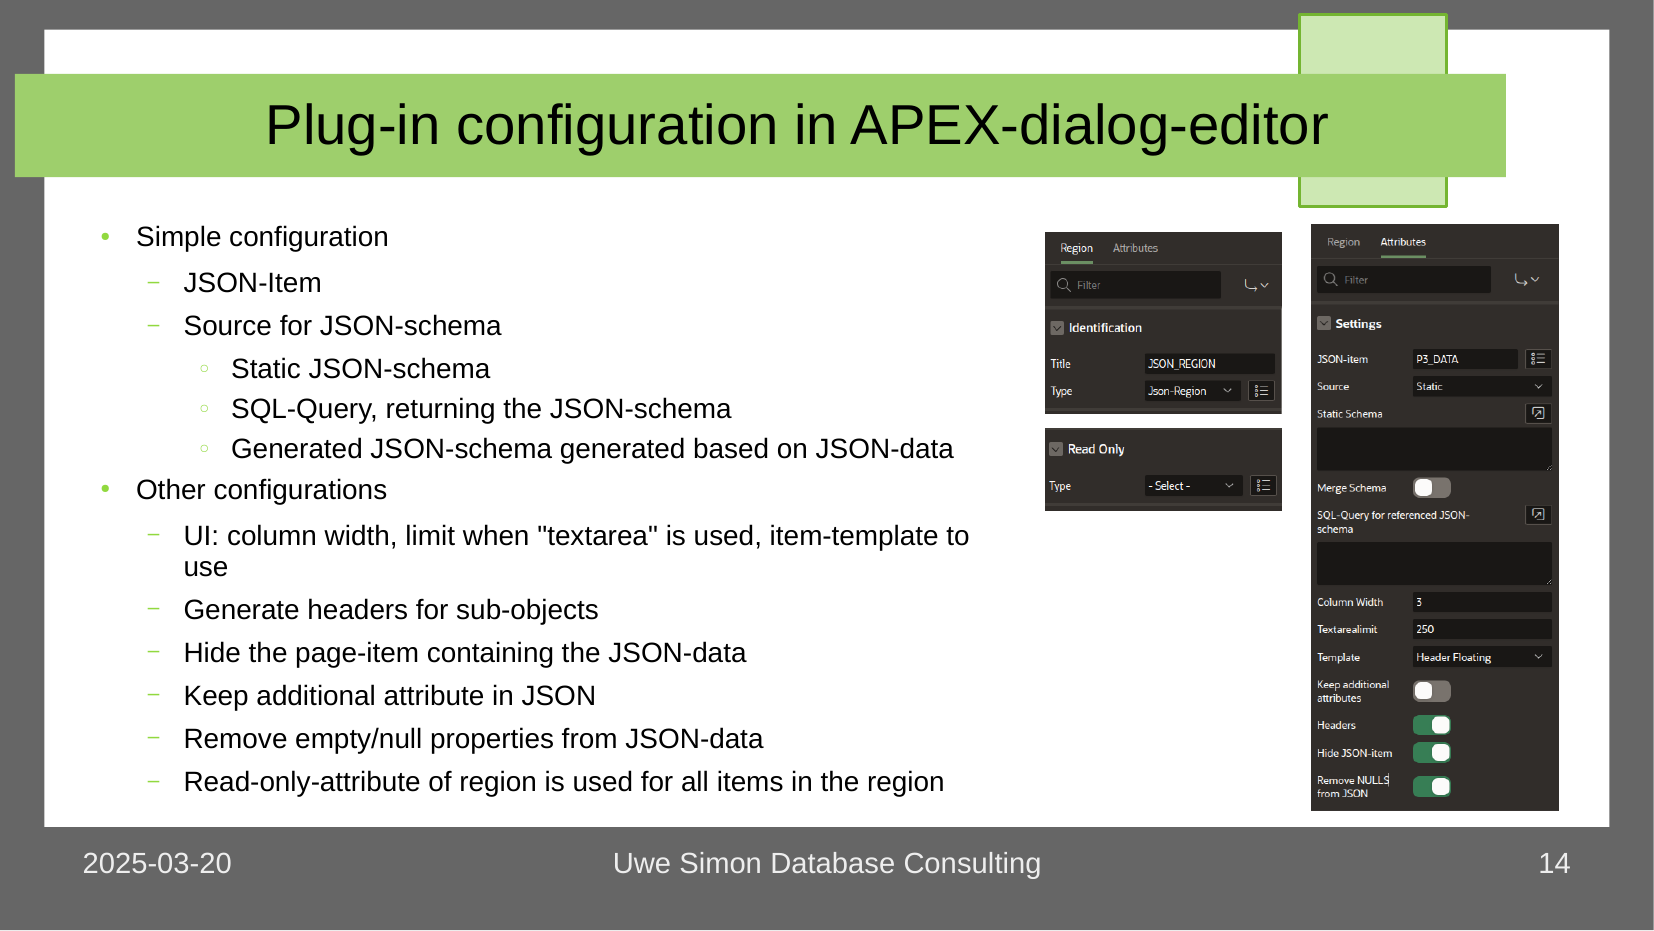

# Plug-in configuration in APEX-dialog-editor
Simple configuration
JSON-Item
Source for JSON-schema
Static JSON-schema
SQL-Query, returning the JSON-schema
Generated JSON-schema generated based on JSON-data
Other configurations
UI: column width, limit when "textarea" is used, item-template to use
Generate headers for sub-objects
Hide the page-item containing the JSON-data
Keep additional attribute in JSON
Remove empty/null properties from JSON-data
Read-only-attribute of region is used for all items in the region
2024-04-24
Uwe Simon Database Consulting
14